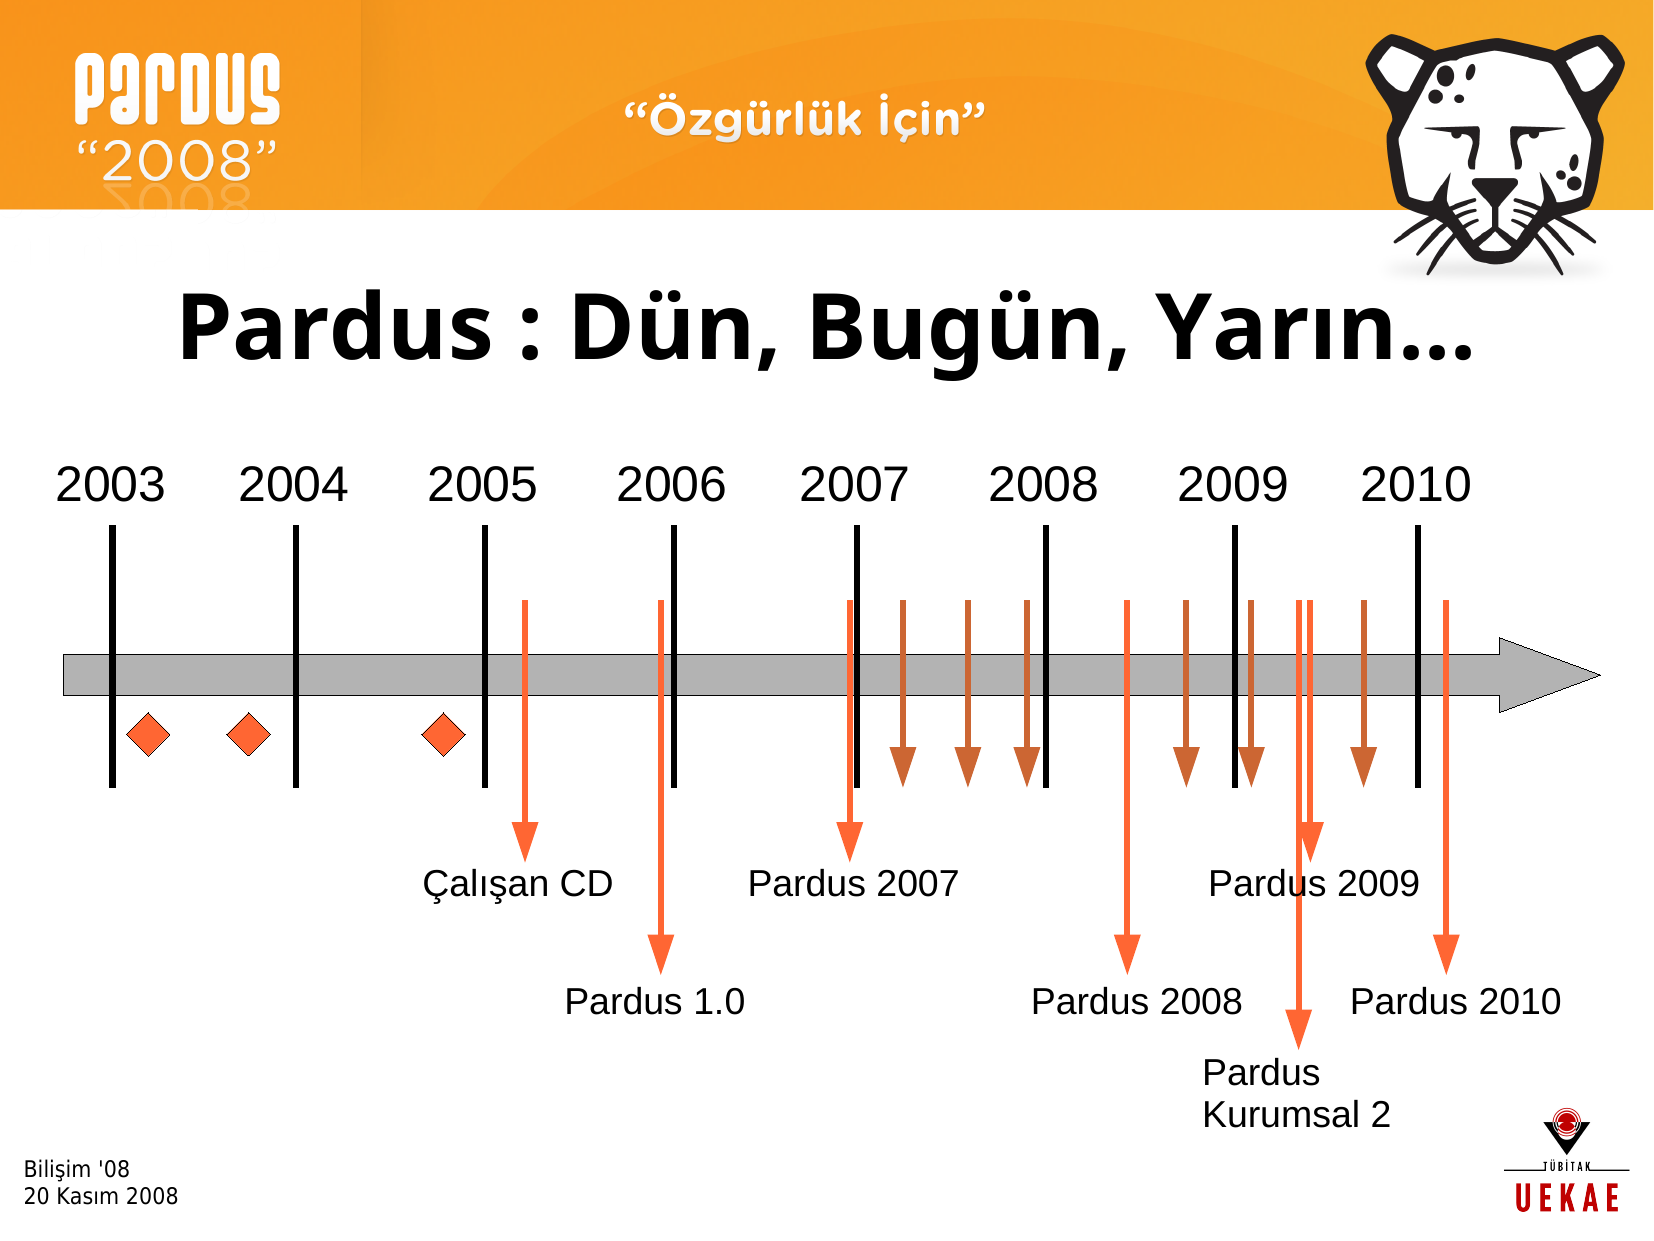

# Pardus : Dün, Bugün, Yarın...
2003
2004
2005
2006
2007
2008
2009
2010
Çalışan CD
Pardus 2007
Pardus 2009
Pardus 1.0
Pardus 2008
Pardus 2010
Pardus Kurumsal 2